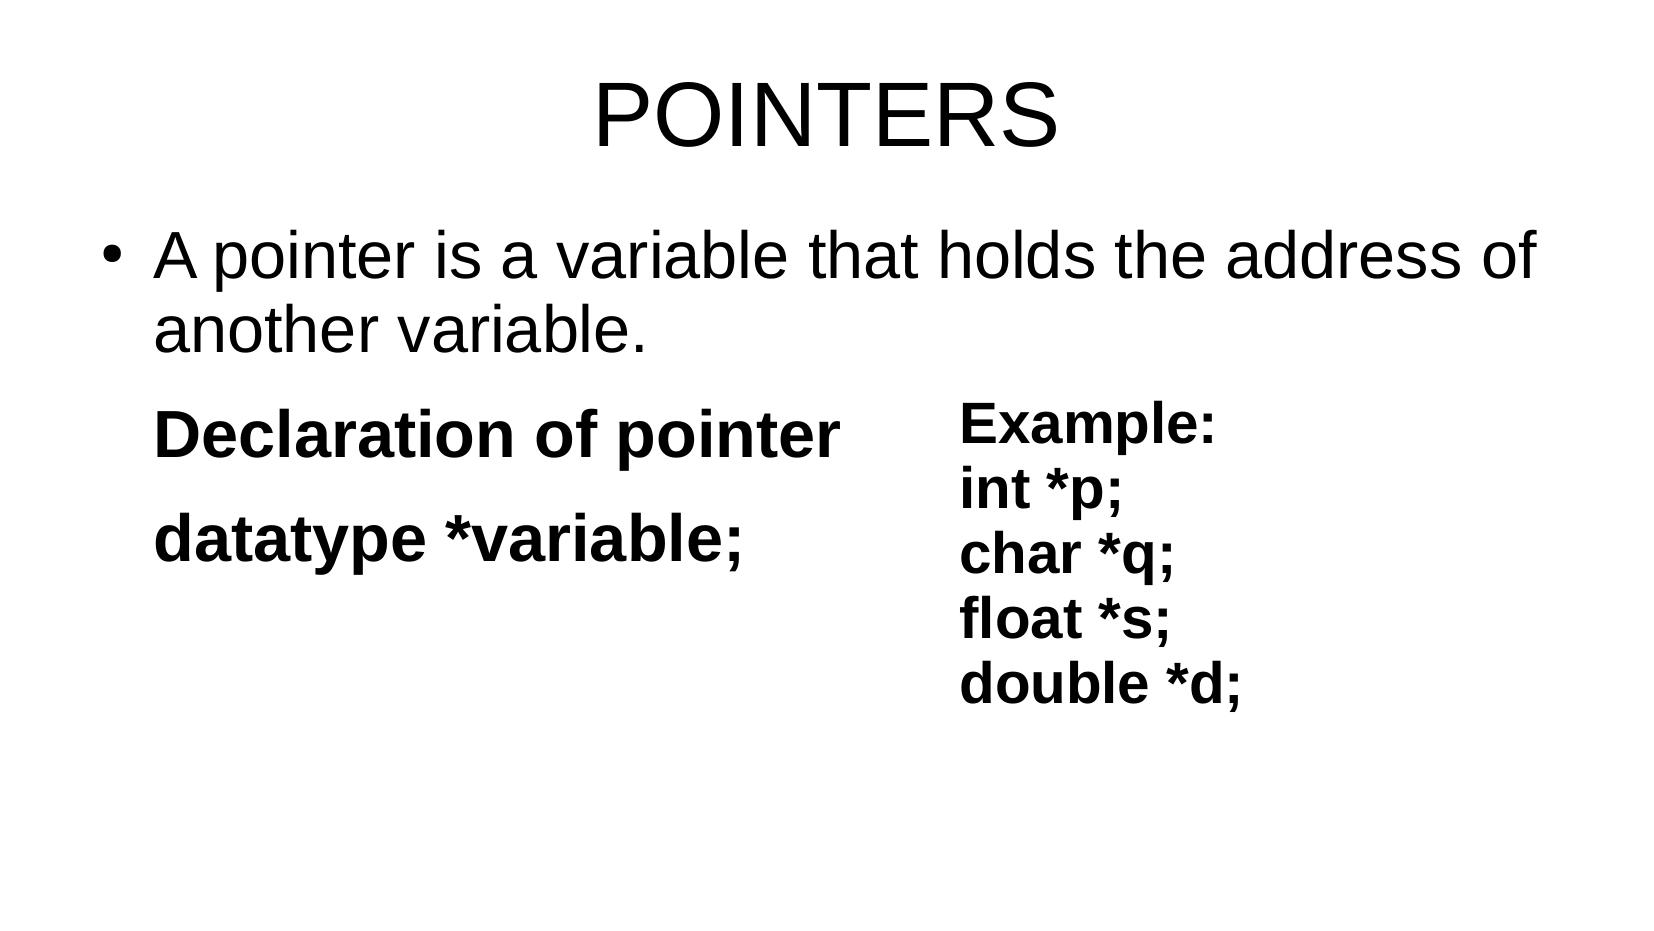

# POINTERS
A pointer is a variable that holds the address of another variable.
Declaration of pointer
datatype *variable;
Example:
int *p;
char *q;
float *s;
double *d;